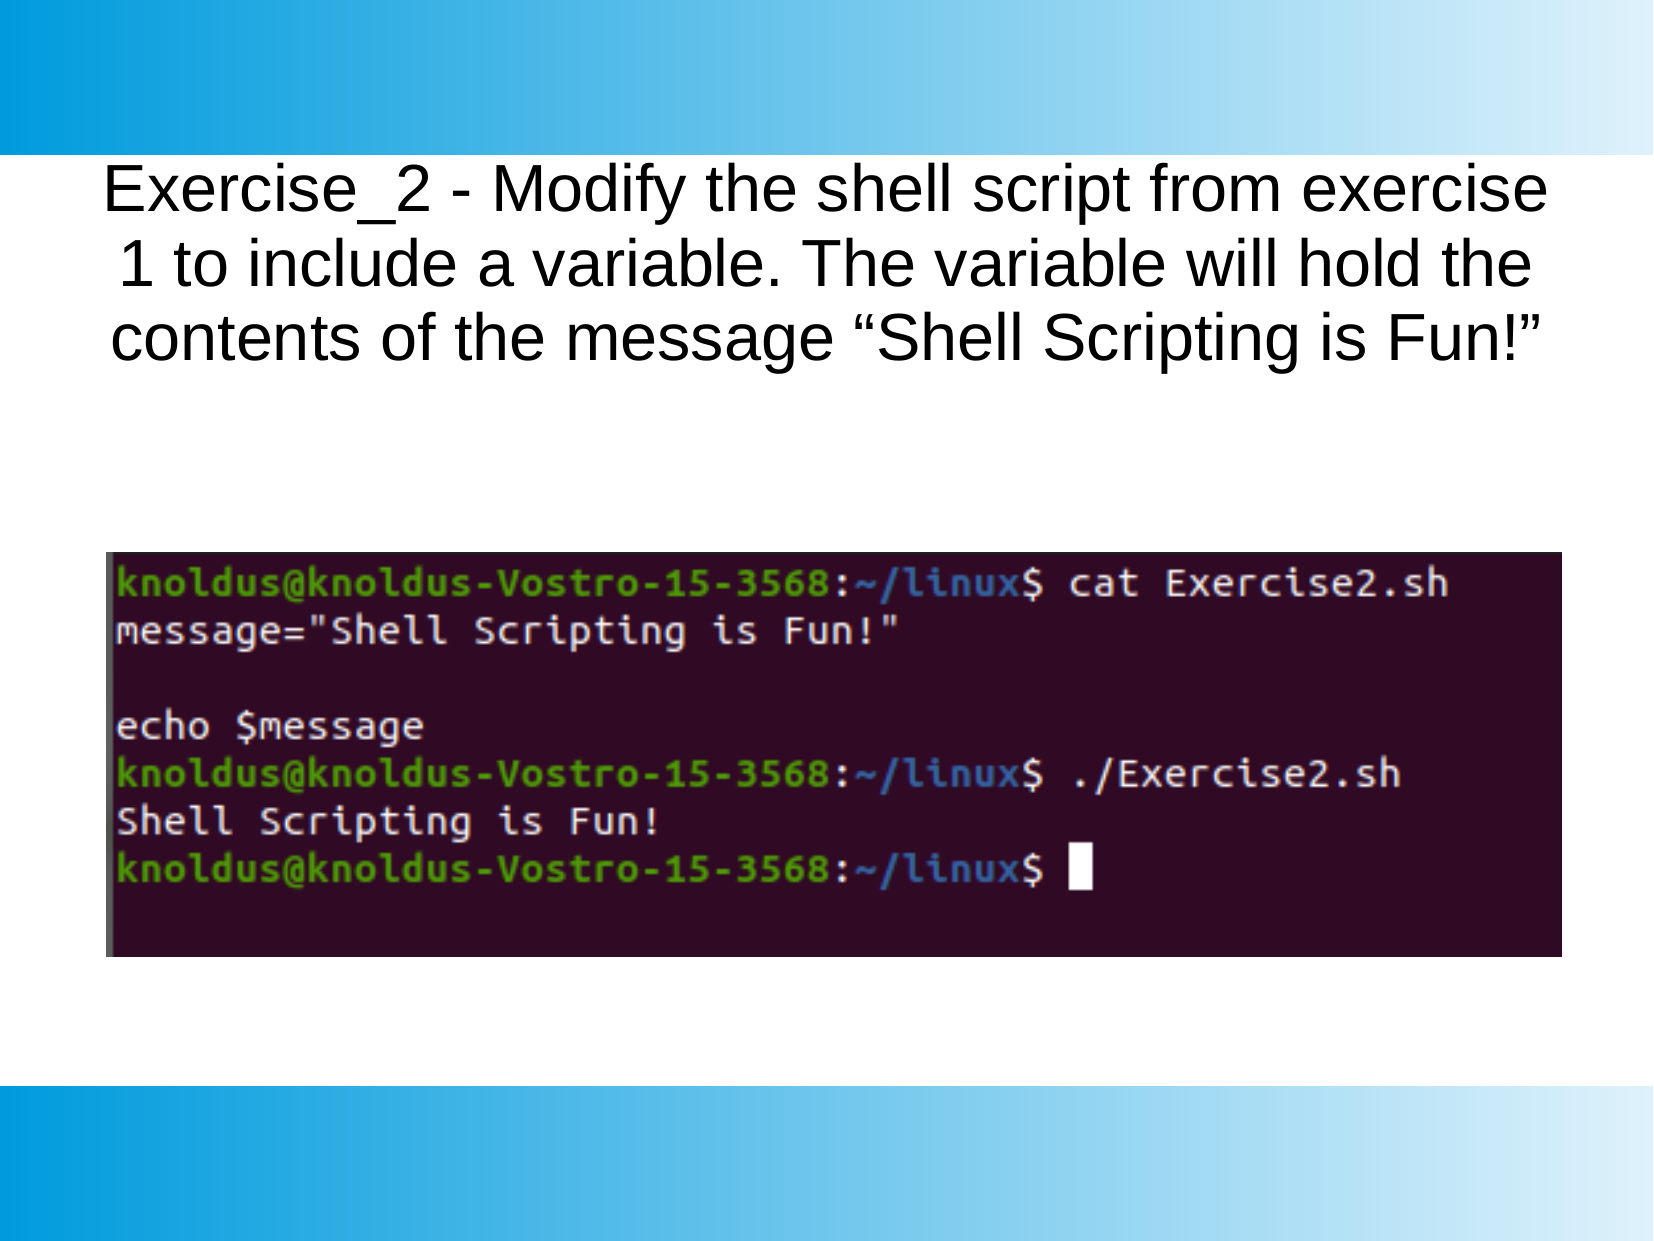

# Exercise_2 - Modify the shell script from exercise 1 to include a variable. The variable will hold the contents of the message “Shell Scripting is Fun!”